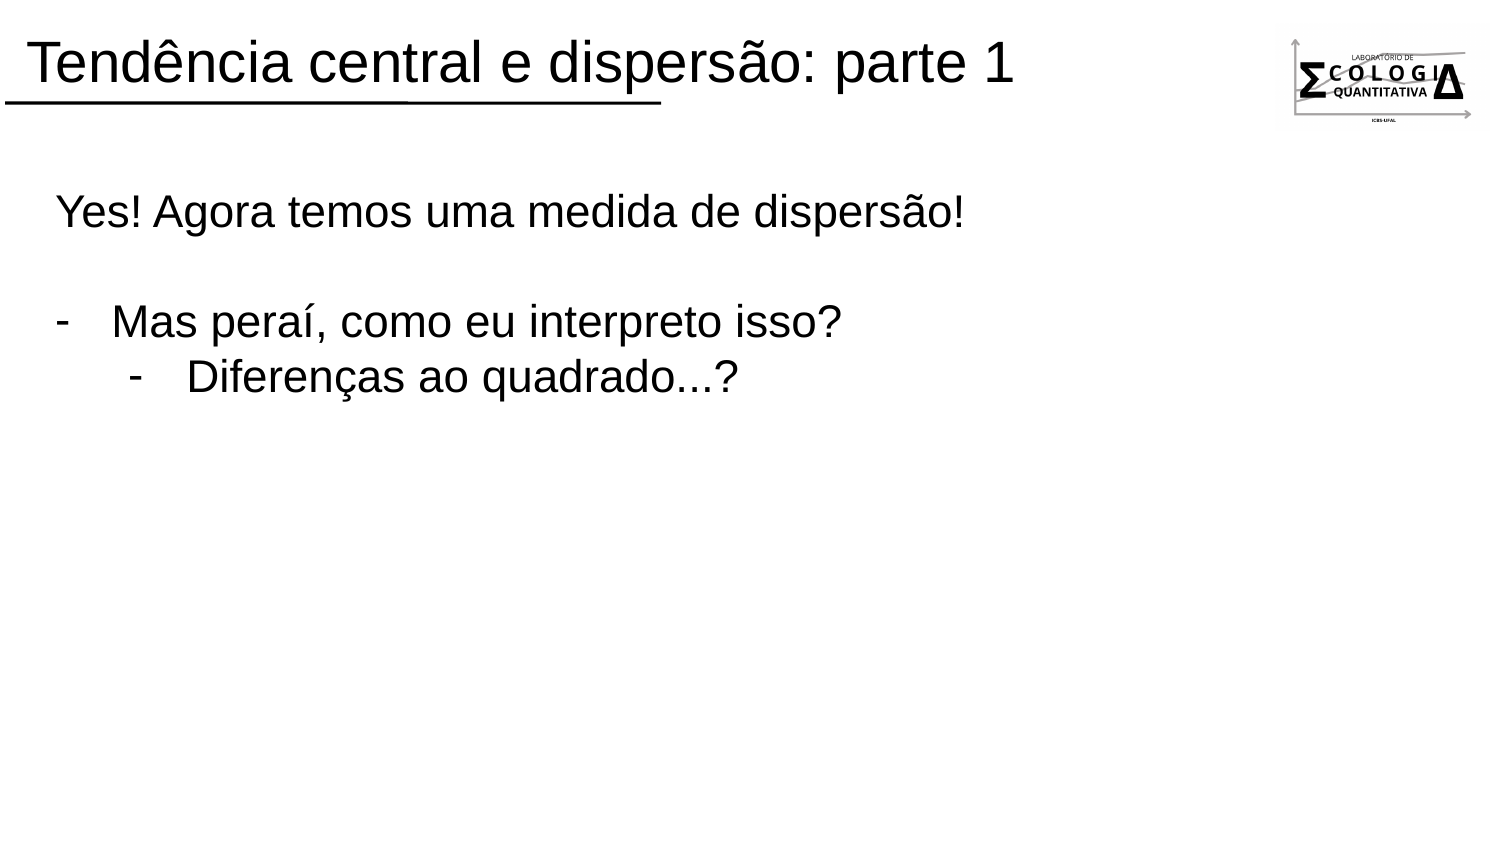

Tendência central e dispersão: parte 1
Yes! Agora temos uma medida de dispersão!
Mas peraí, como eu interpreto isso?
Diferenças ao quadrado...?